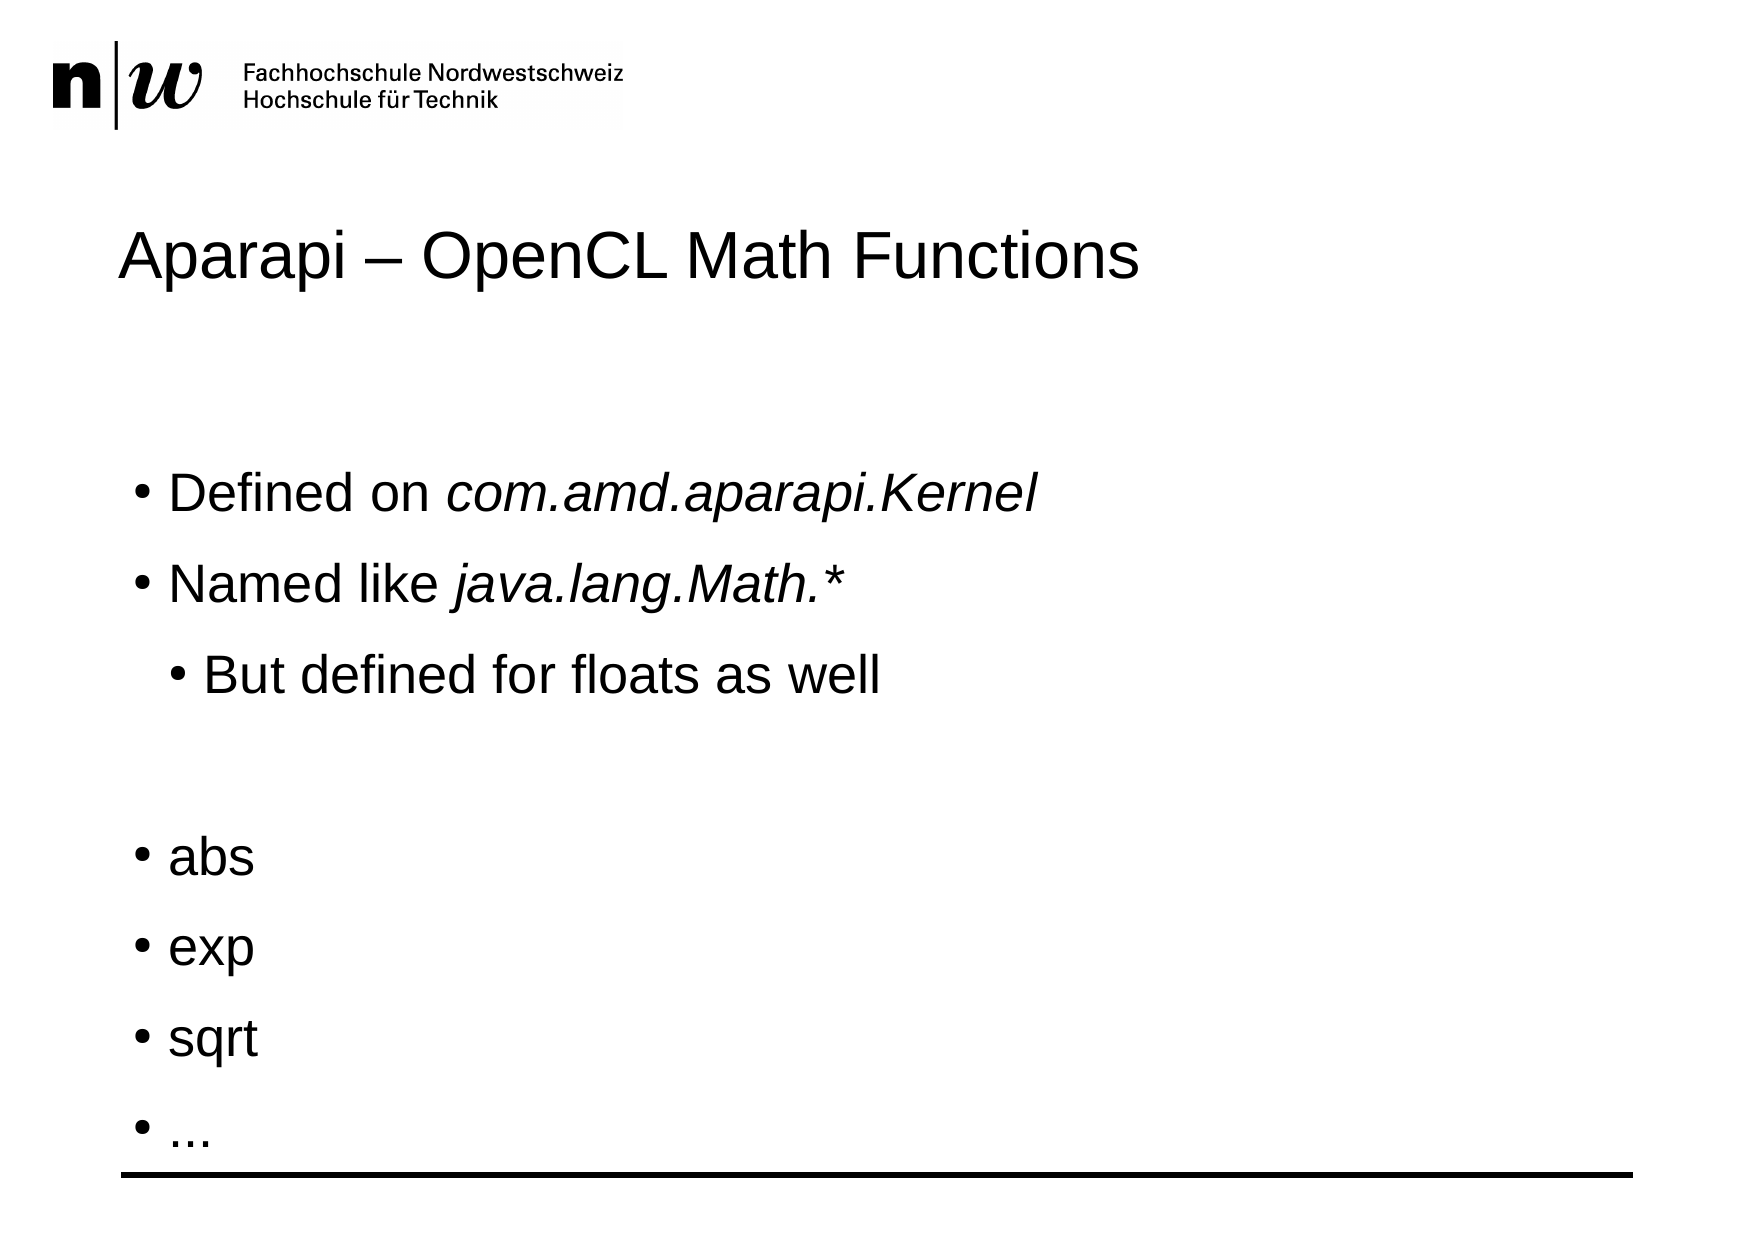

Aparapi – OpenCL Math Functions
Defined on com.amd.aparapi.Kernel
Named like java.lang.Math.*
But defined for floats as well
abs
exp
sqrt
...